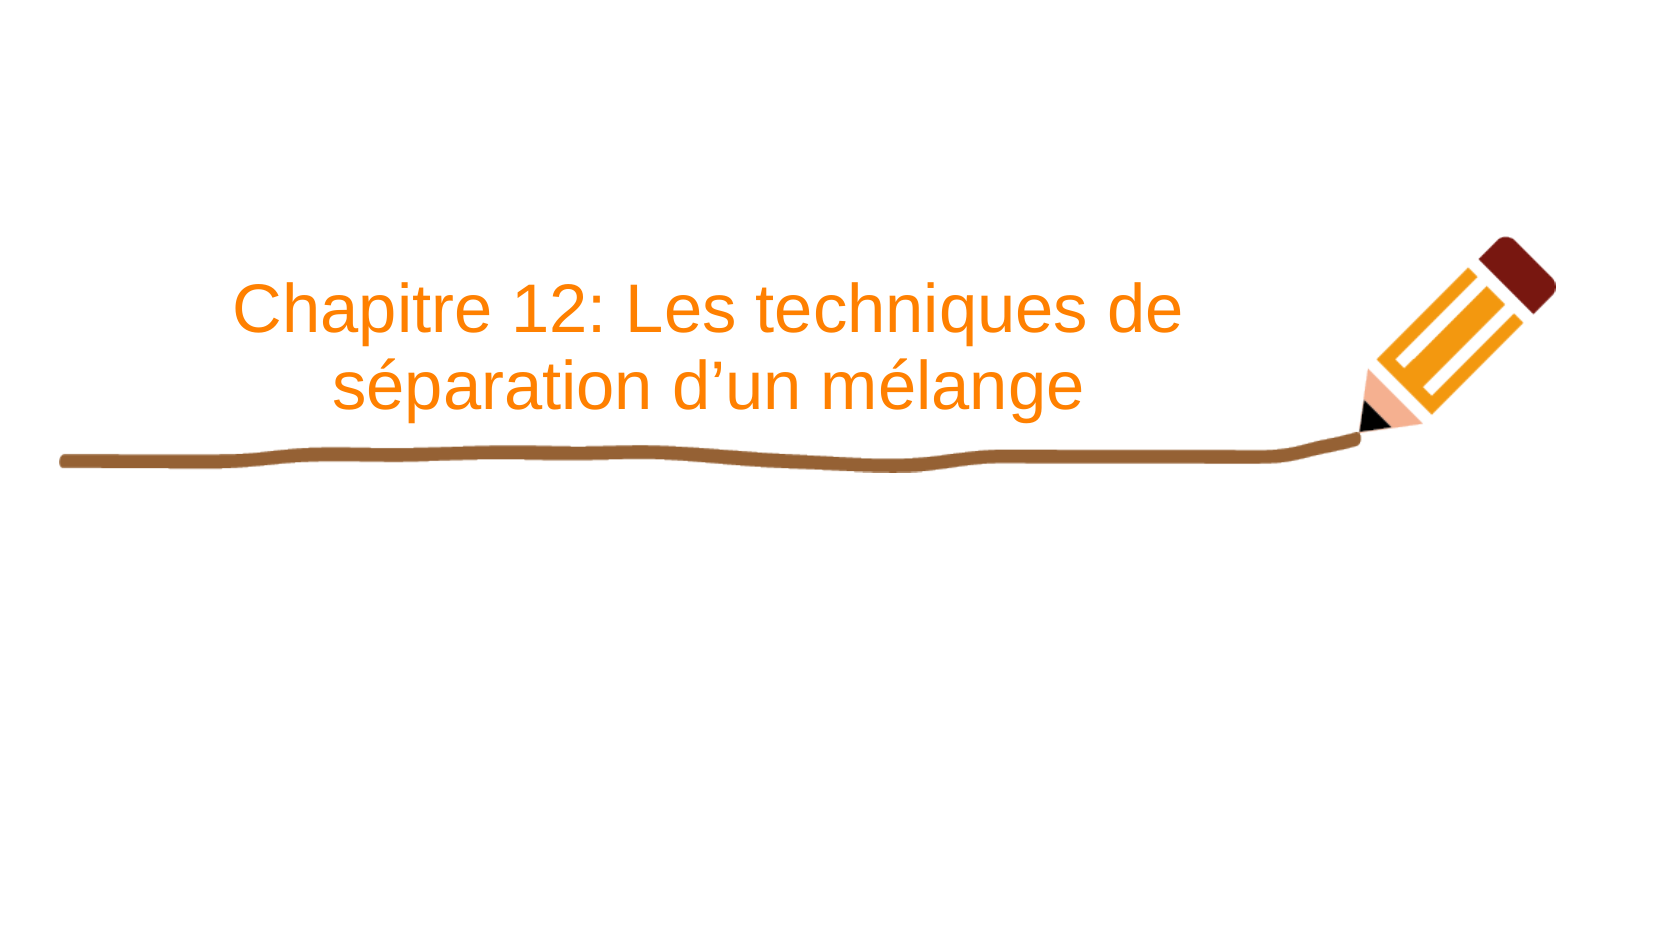

# Chapitre 12: Les techniques de séparation d’un mélange